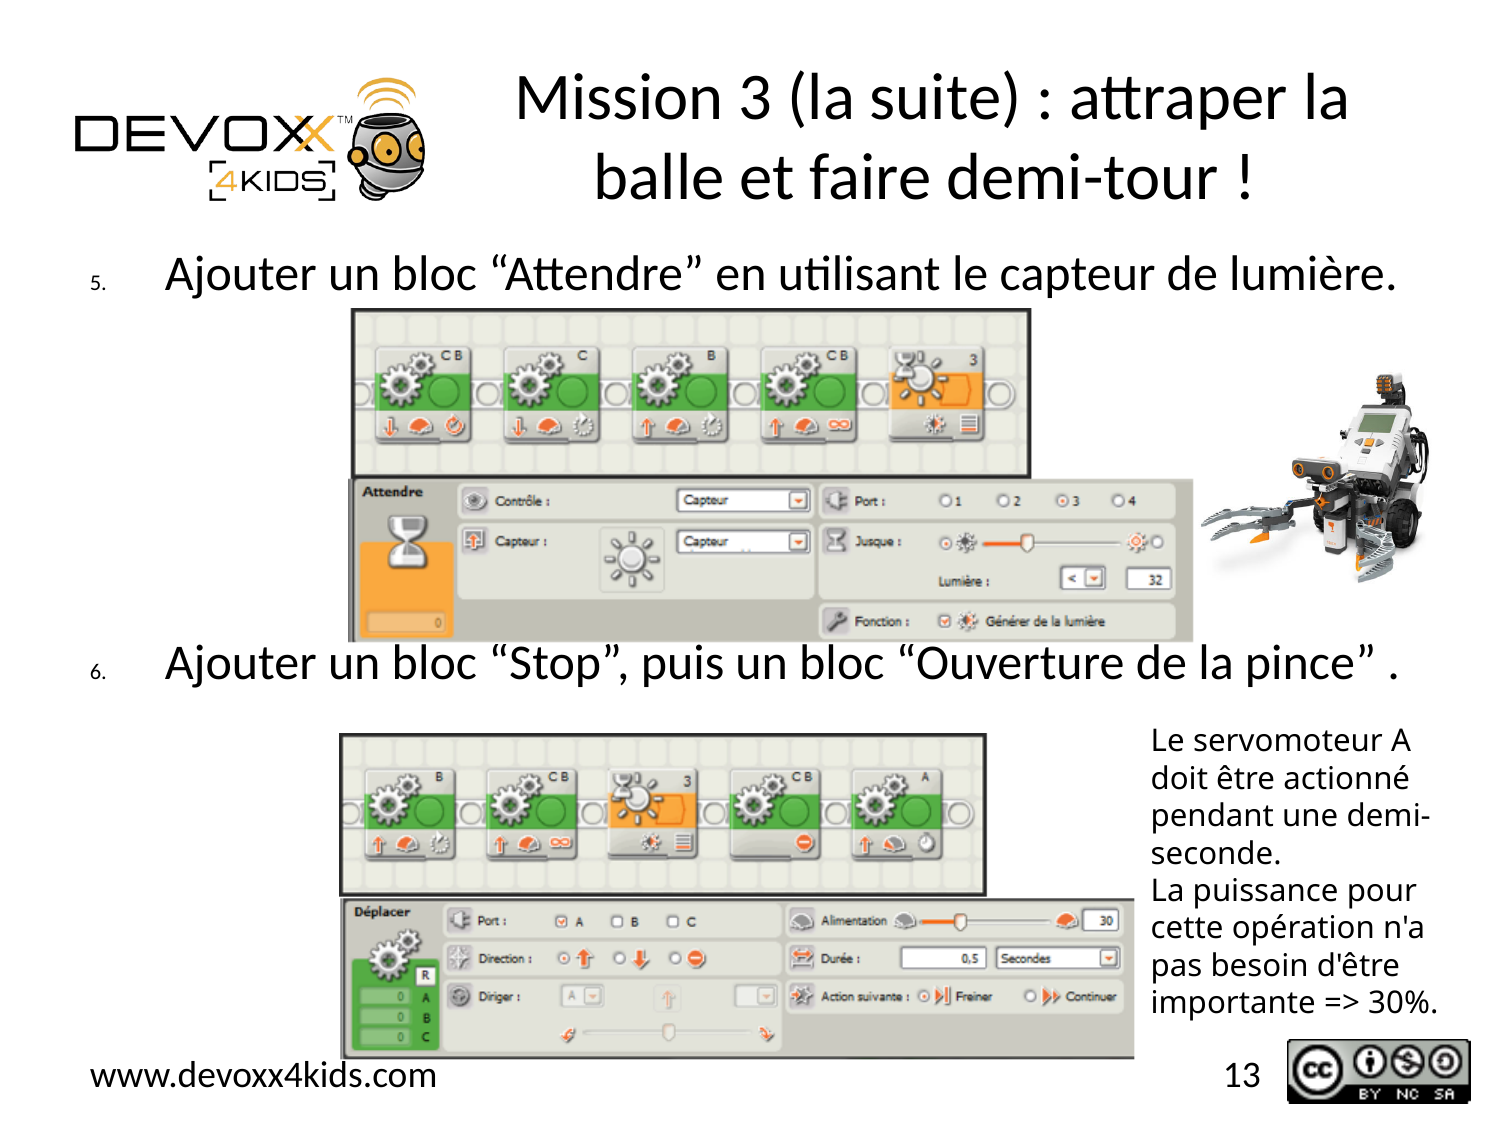

# Mission 3 (la suite) : attraper la balle et faire demi-tour !
Ajouter un bloc “Attendre” en utilisant le capteur de lumière.
Ajouter un bloc “Stop”, puis un bloc “Ouverture de la pince” .
Le servomoteur A doit être actionné pendant une demi-seconde.
La puissance pour cette opération n'a pas besoin d'être importante => 30%.